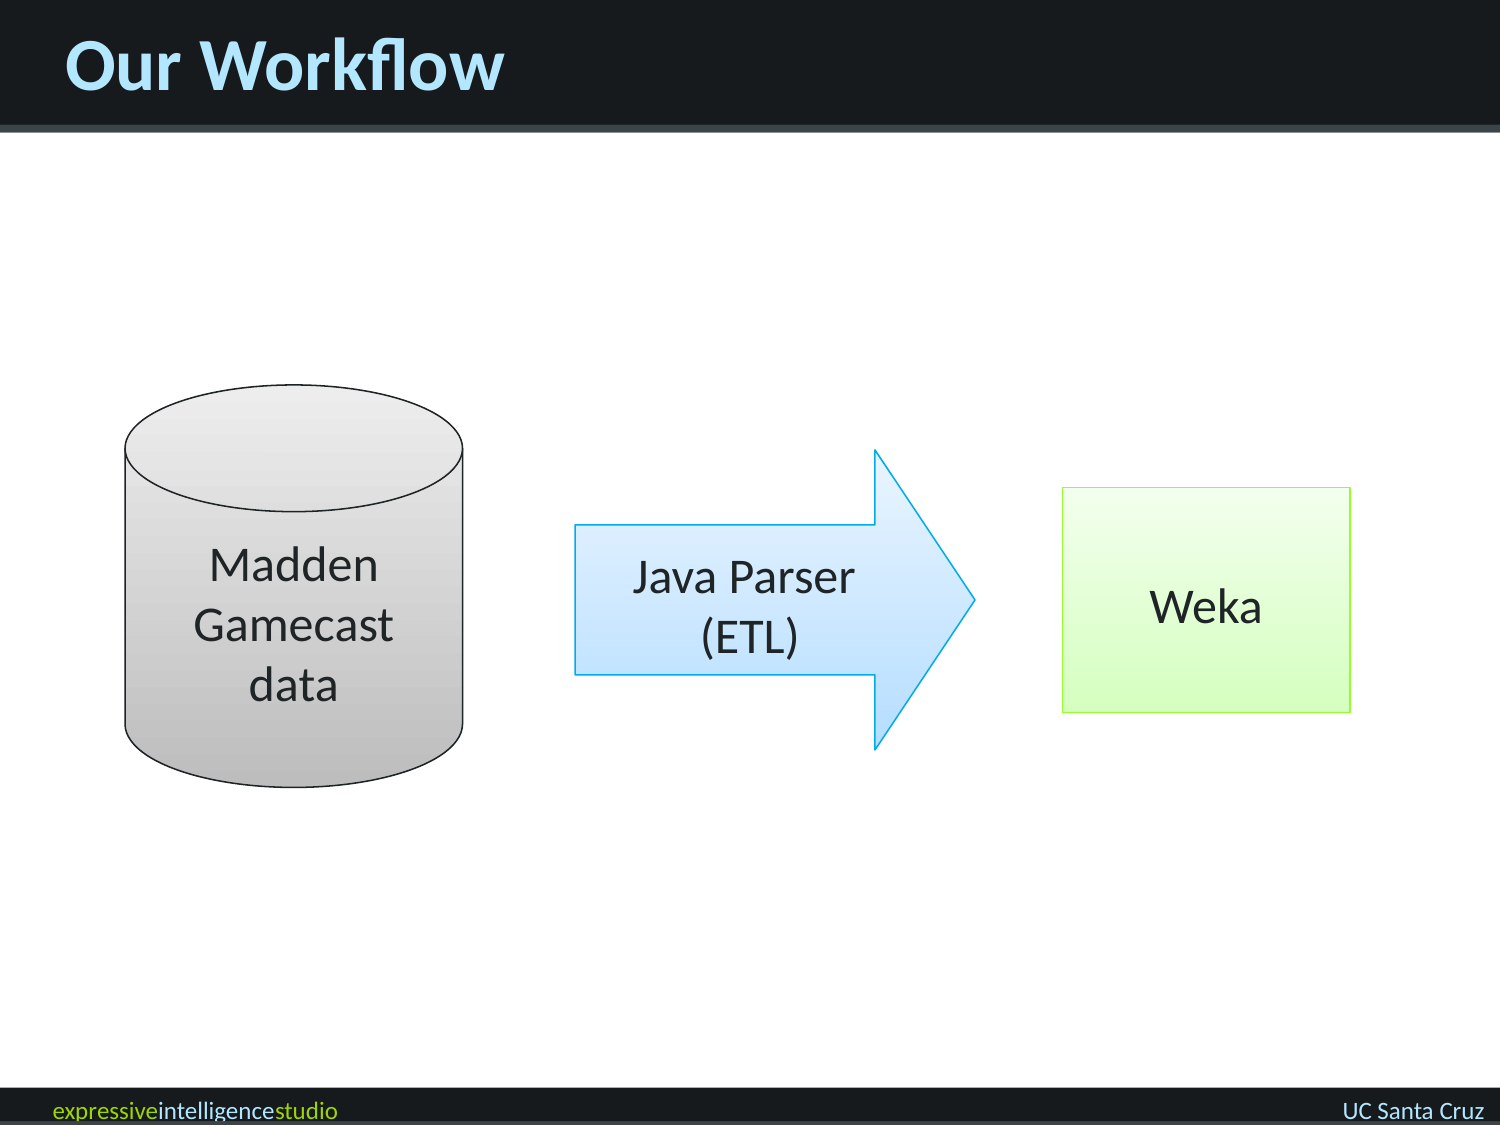

# Our Workflow
Madden
Gamecast
data
Java Parser
(ETL)
Weka